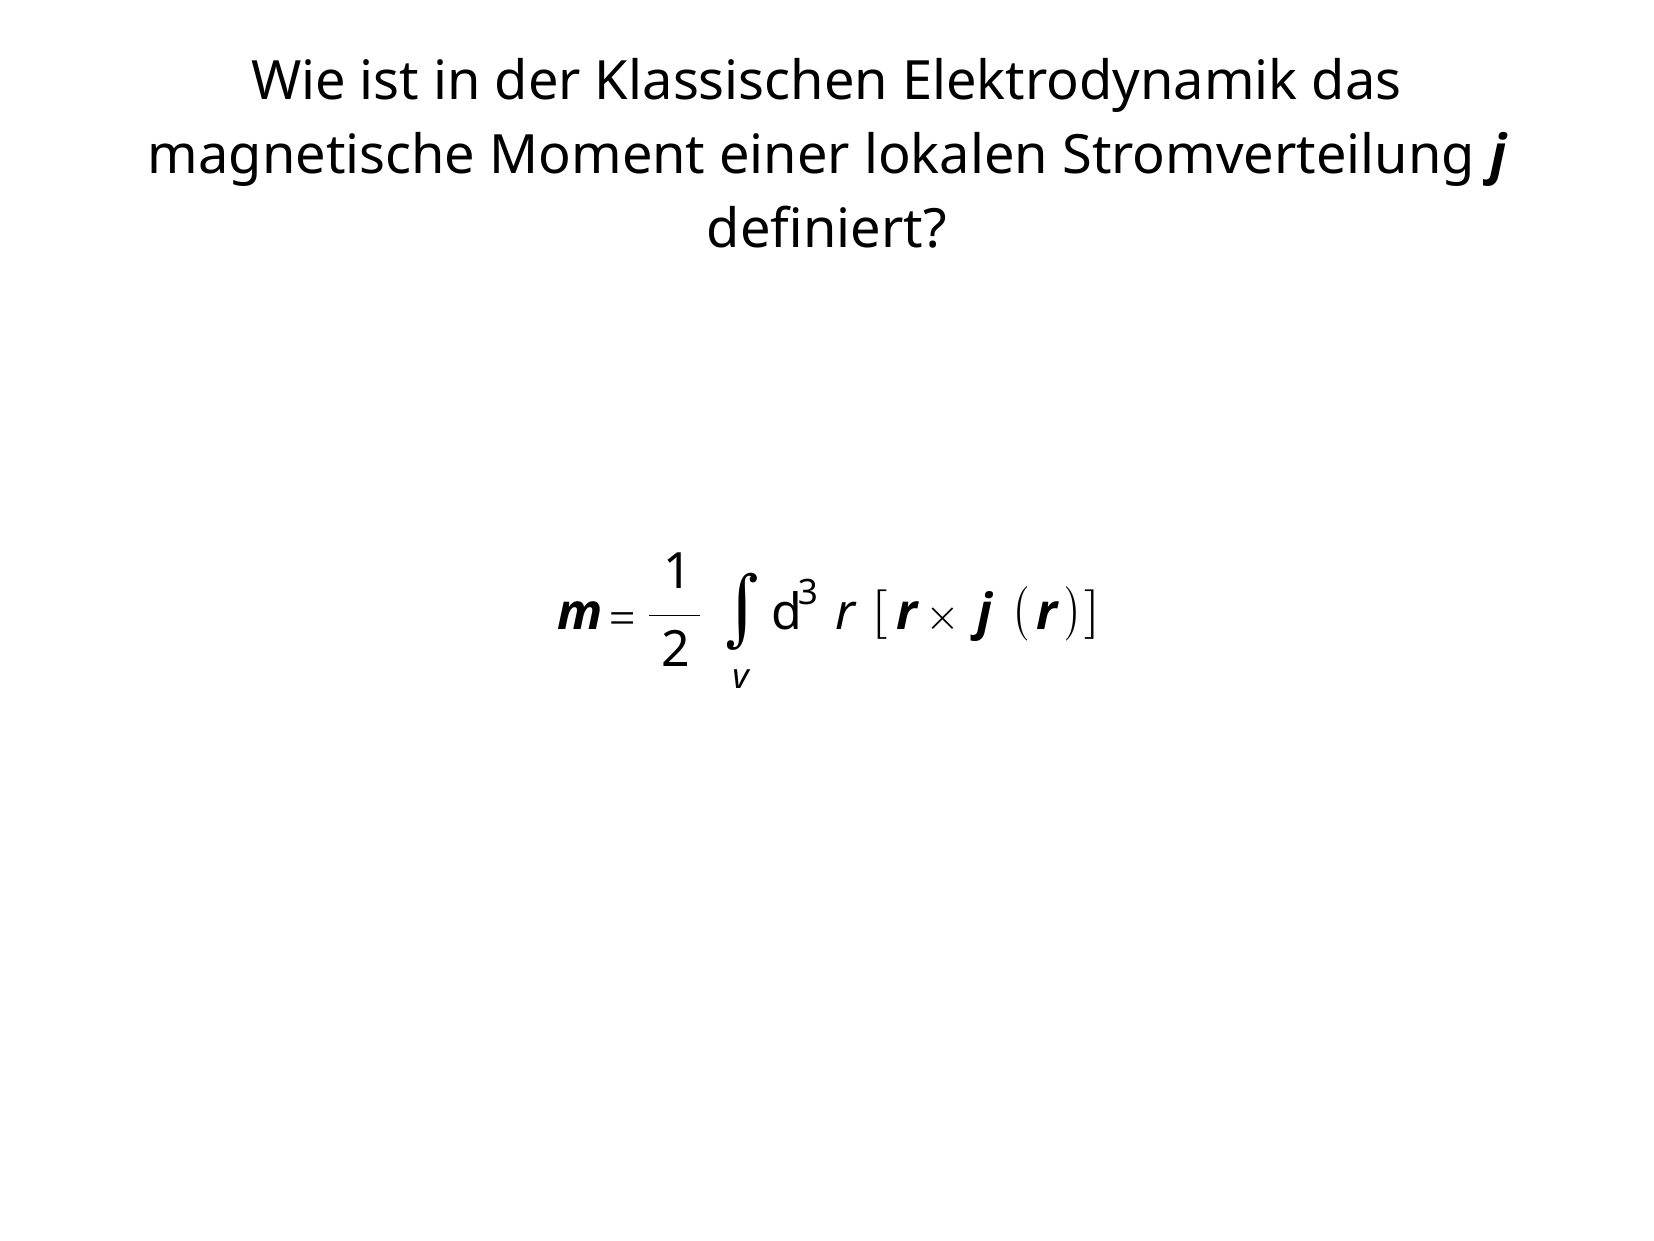

# Wie ist in der Klassischen Elektrodynamik das magnetische Moment einer lokalen Stromverteilung j definiert?